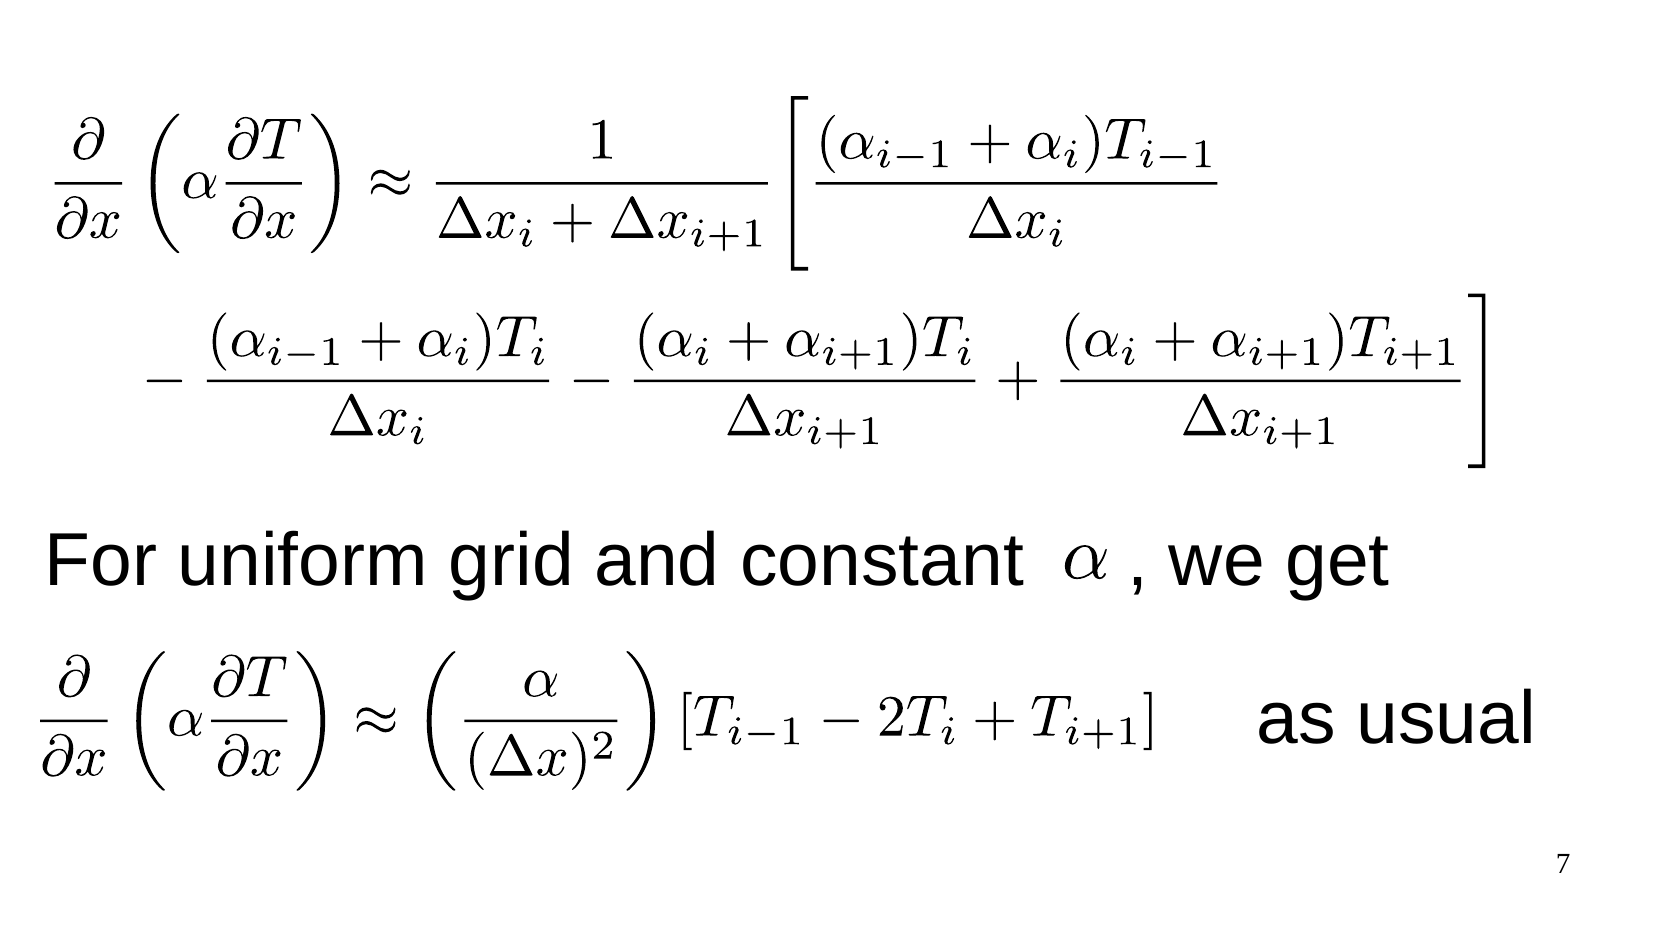

For uniform grid and constant , we get
as usual
7